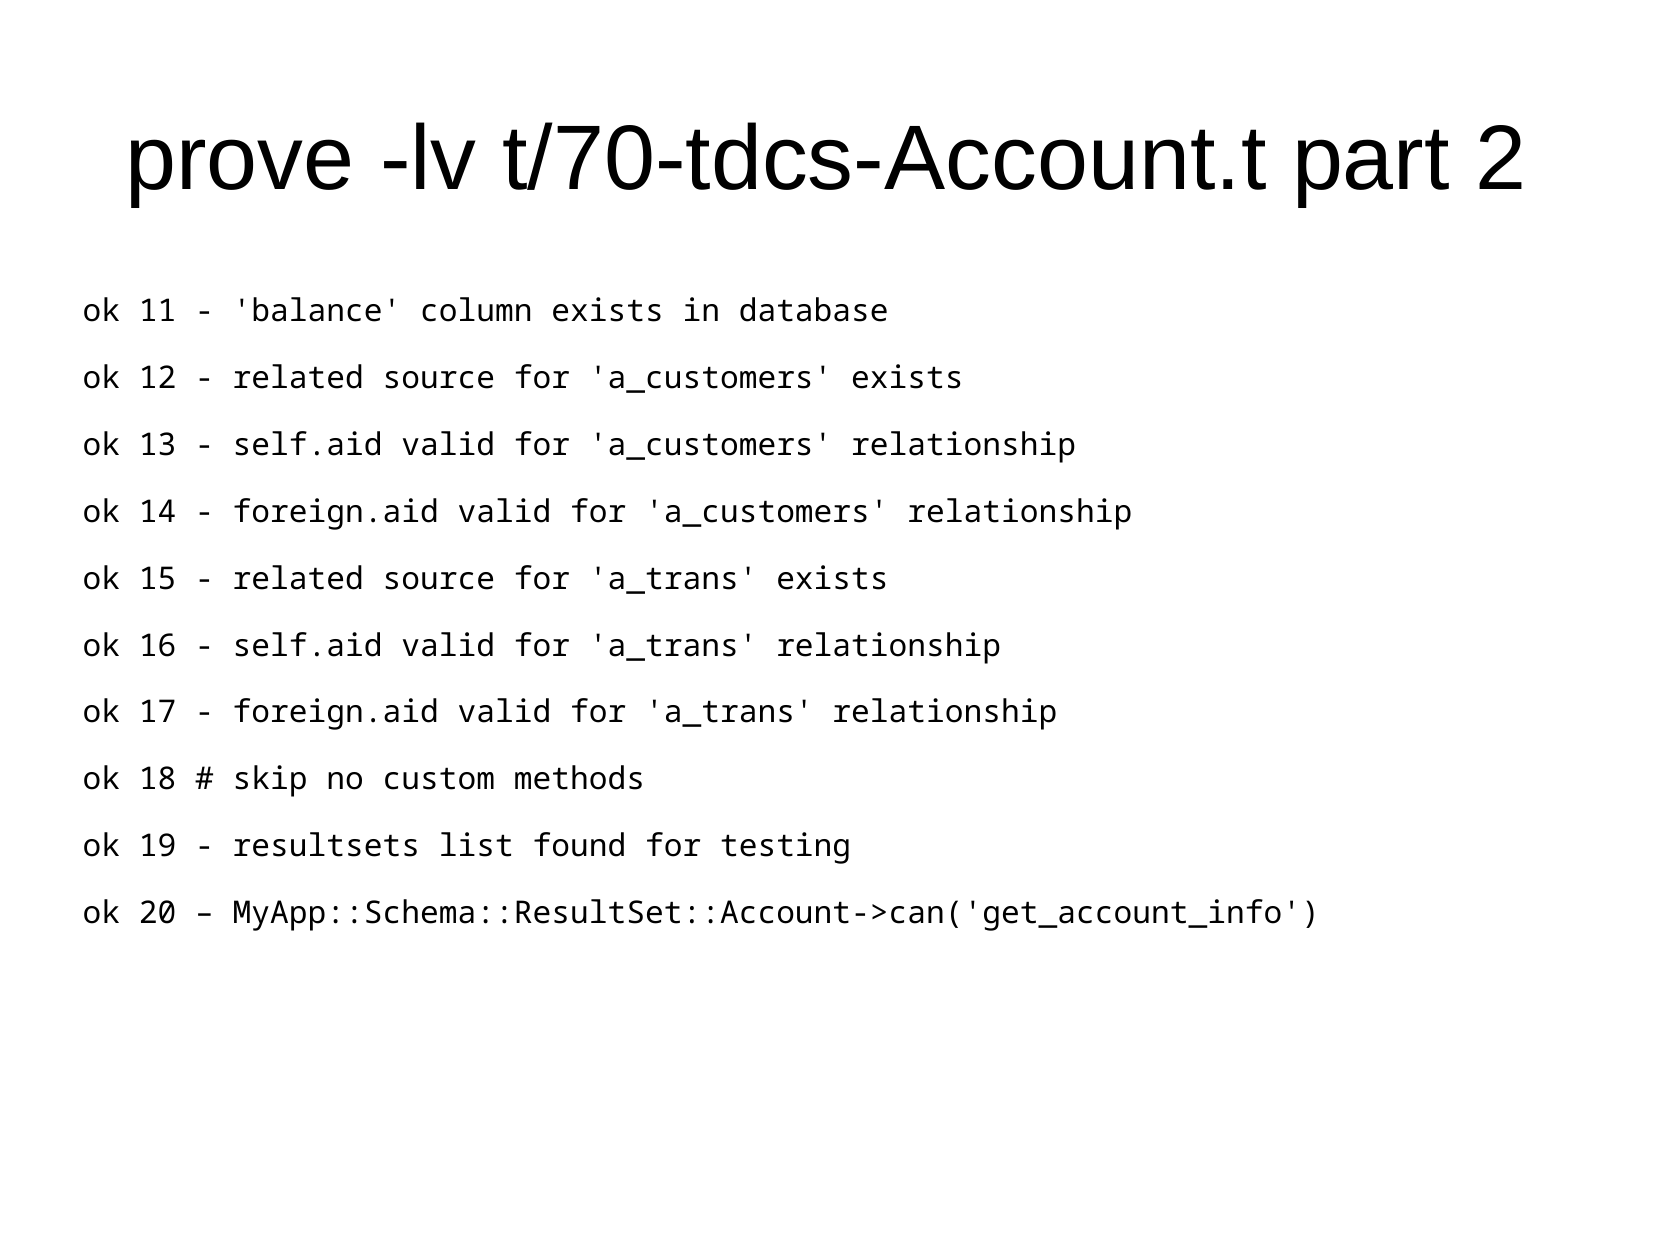

# prove -lv t/70-tdcs-Account.t part 2
ok 11 - 'balance' column exists in database
ok 12 - related source for 'a_customers' exists
ok 13 - self.aid valid for 'a_customers' relationship
ok 14 - foreign.aid valid for 'a_customers' relationship
ok 15 - related source for 'a_trans' exists
ok 16 - self.aid valid for 'a_trans' relationship
ok 17 - foreign.aid valid for 'a_trans' relationship
ok 18 # skip no custom methods
ok 19 - resultsets list found for testing
ok 20 – MyApp::Schema::ResultSet::Account->can('get_account_info')